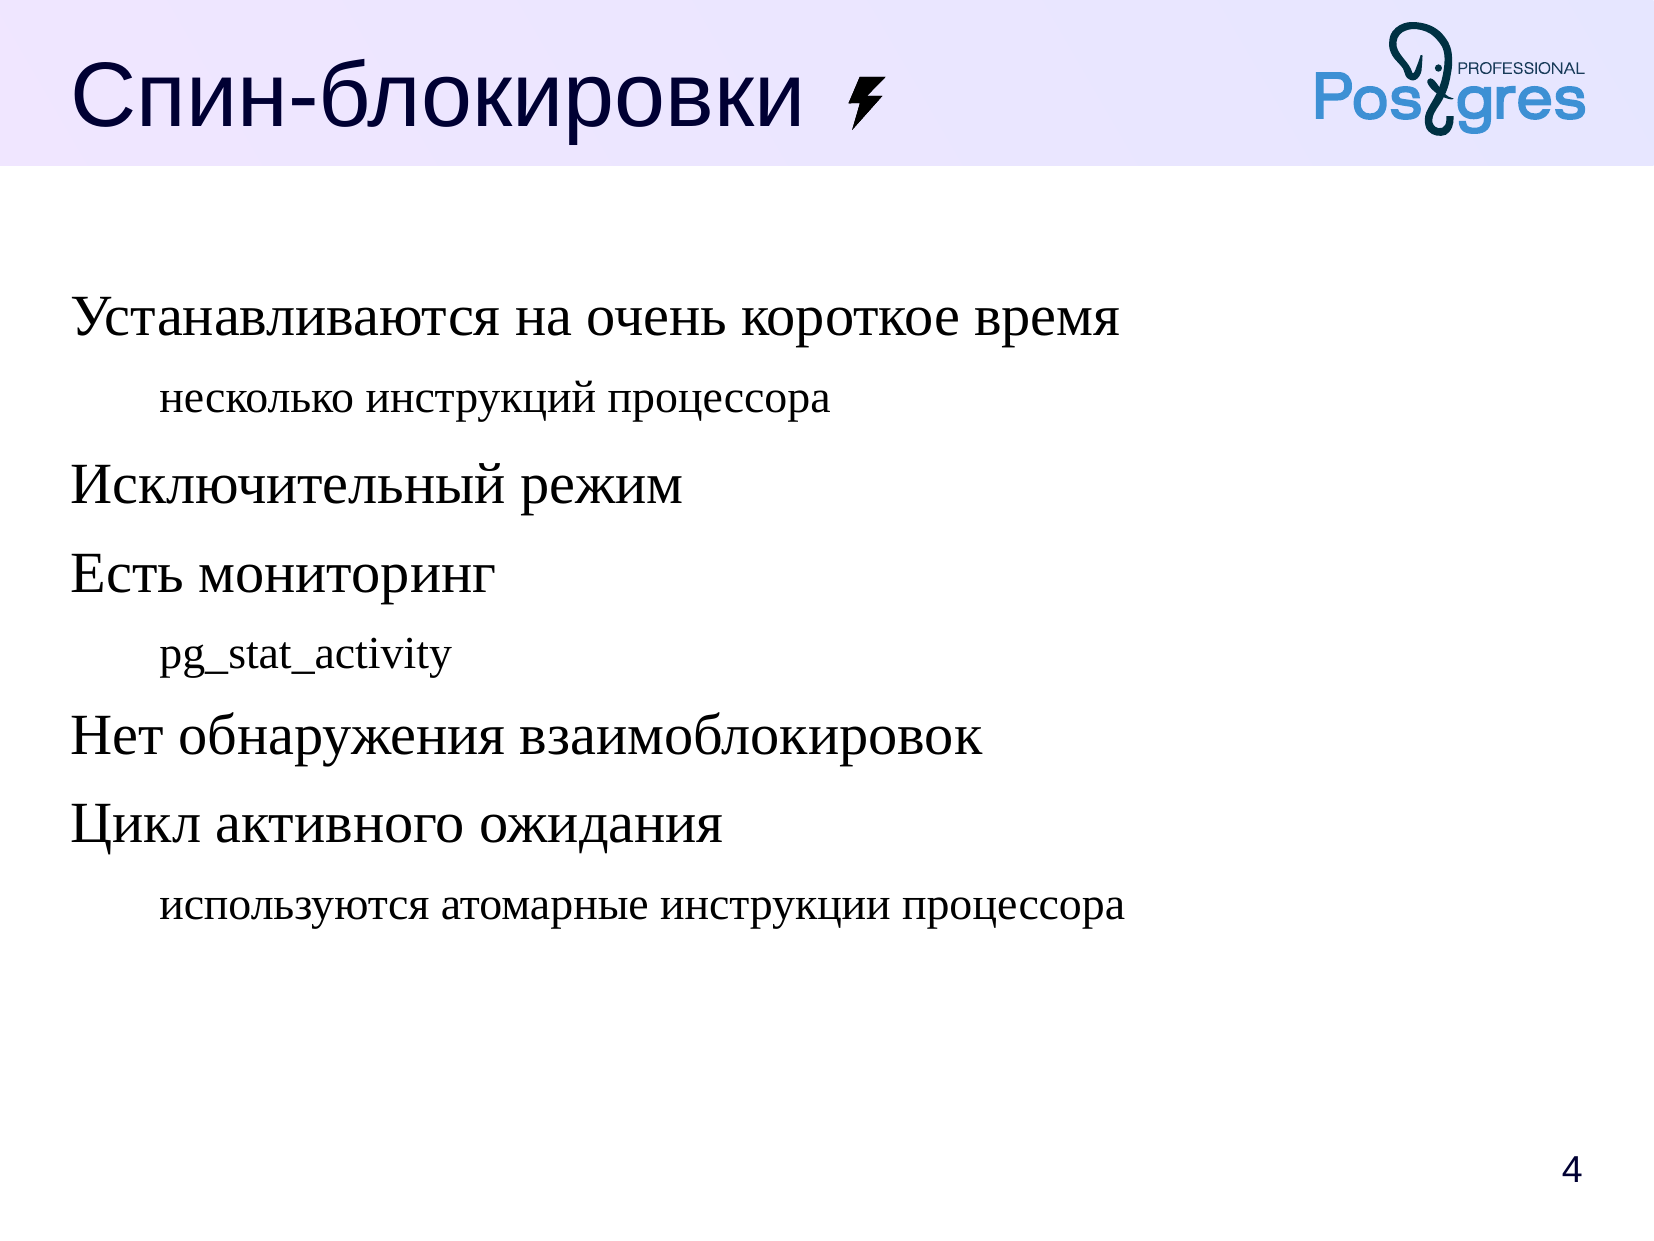

# Спин-блокировки
Устанавливаются на очень короткое время
несколько инструкций процессора
Исключительный режим
Есть мониторинг
pg_stat_activity
Нет обнаружения взаимоблокировок
Цикл активного ожидания
используются атомарные инструкции процессора